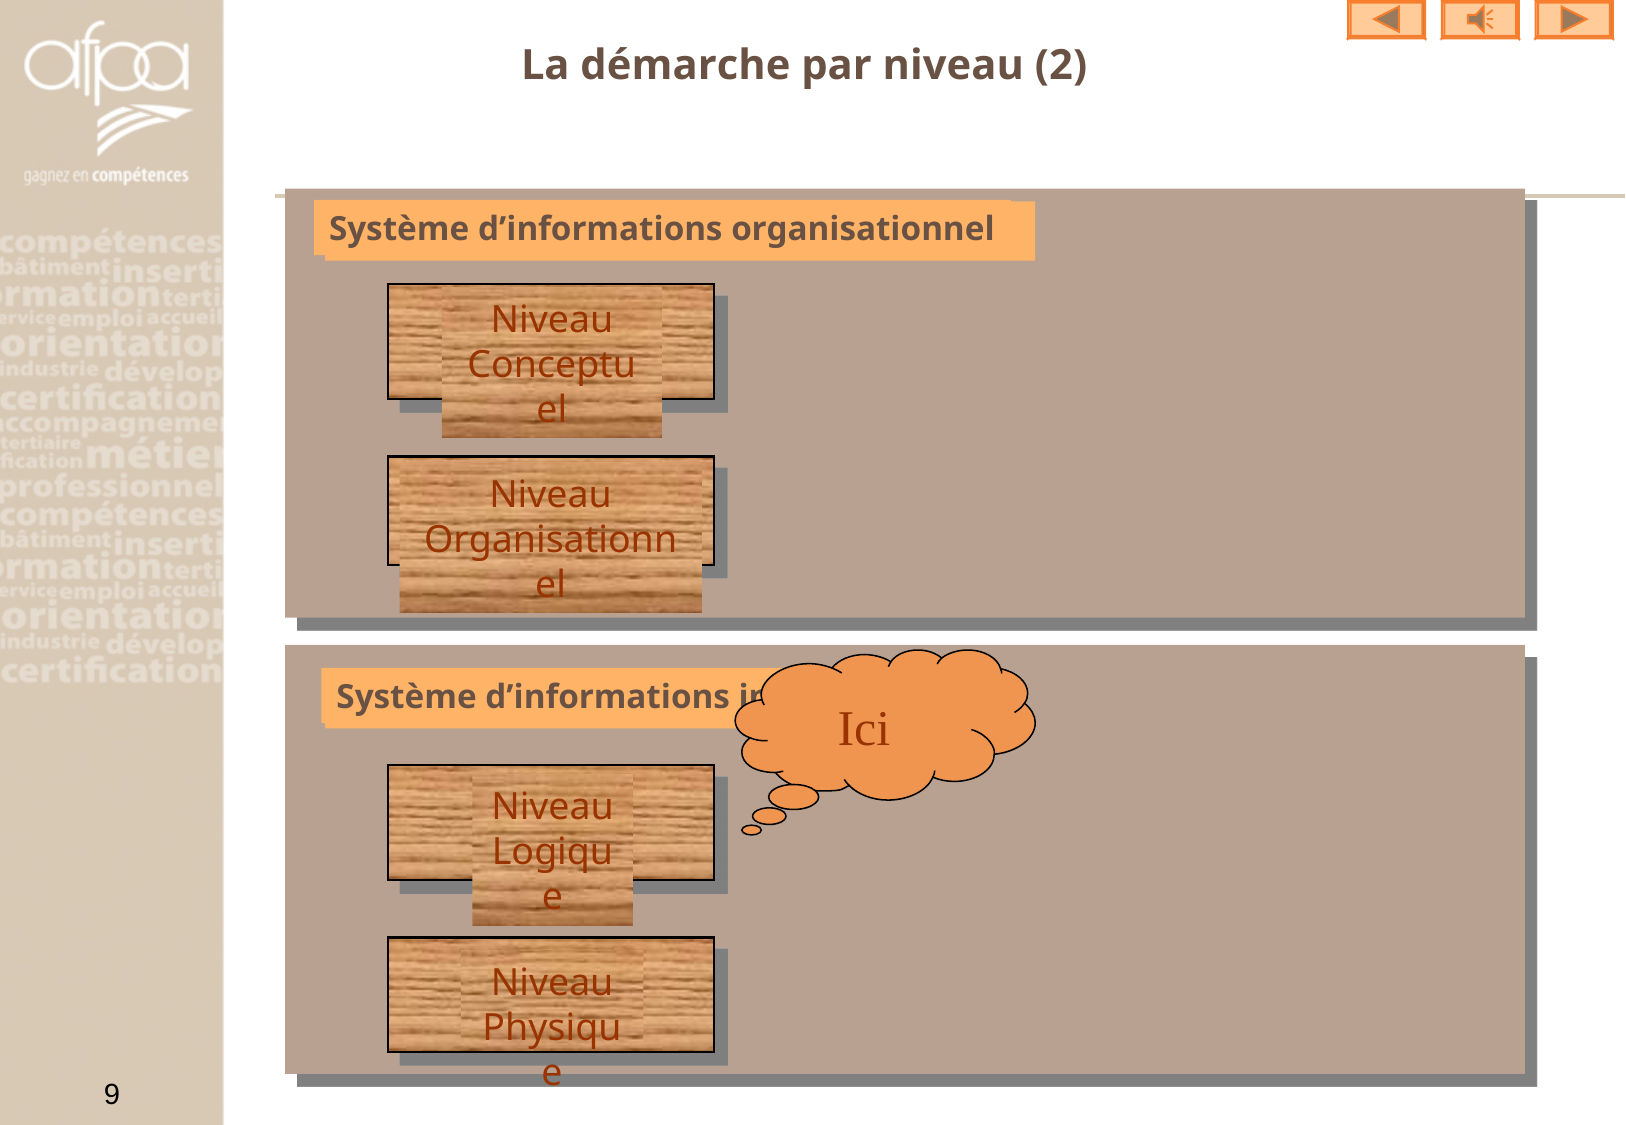

La démarche par niveau (2)
Système d’informations organisationnel
Niveau
Conceptuel
Niveau
Organisationnel
Ici
Système d’informations informatisé
Niveau
Logique
Niveau
Physique